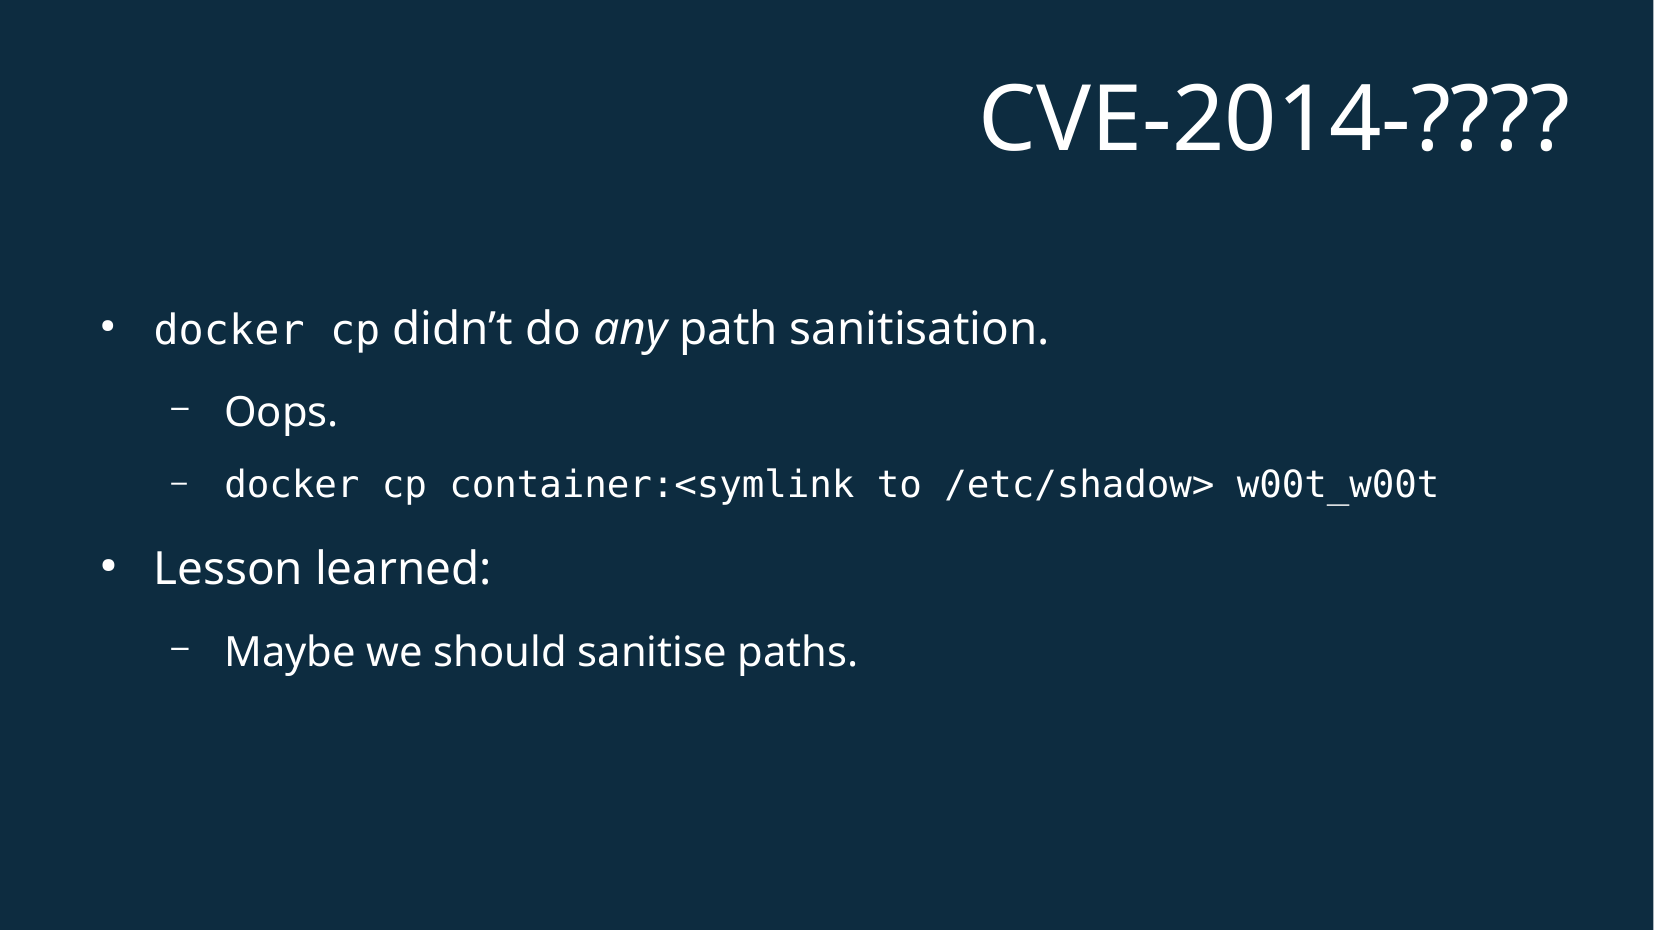

# CVE-2014-????
docker cp didn’t do any path sanitisation.
Oops.
docker cp container:<symlink to /etc/shadow> w00t_w00t
Lesson learned:
Maybe we should sanitise paths.